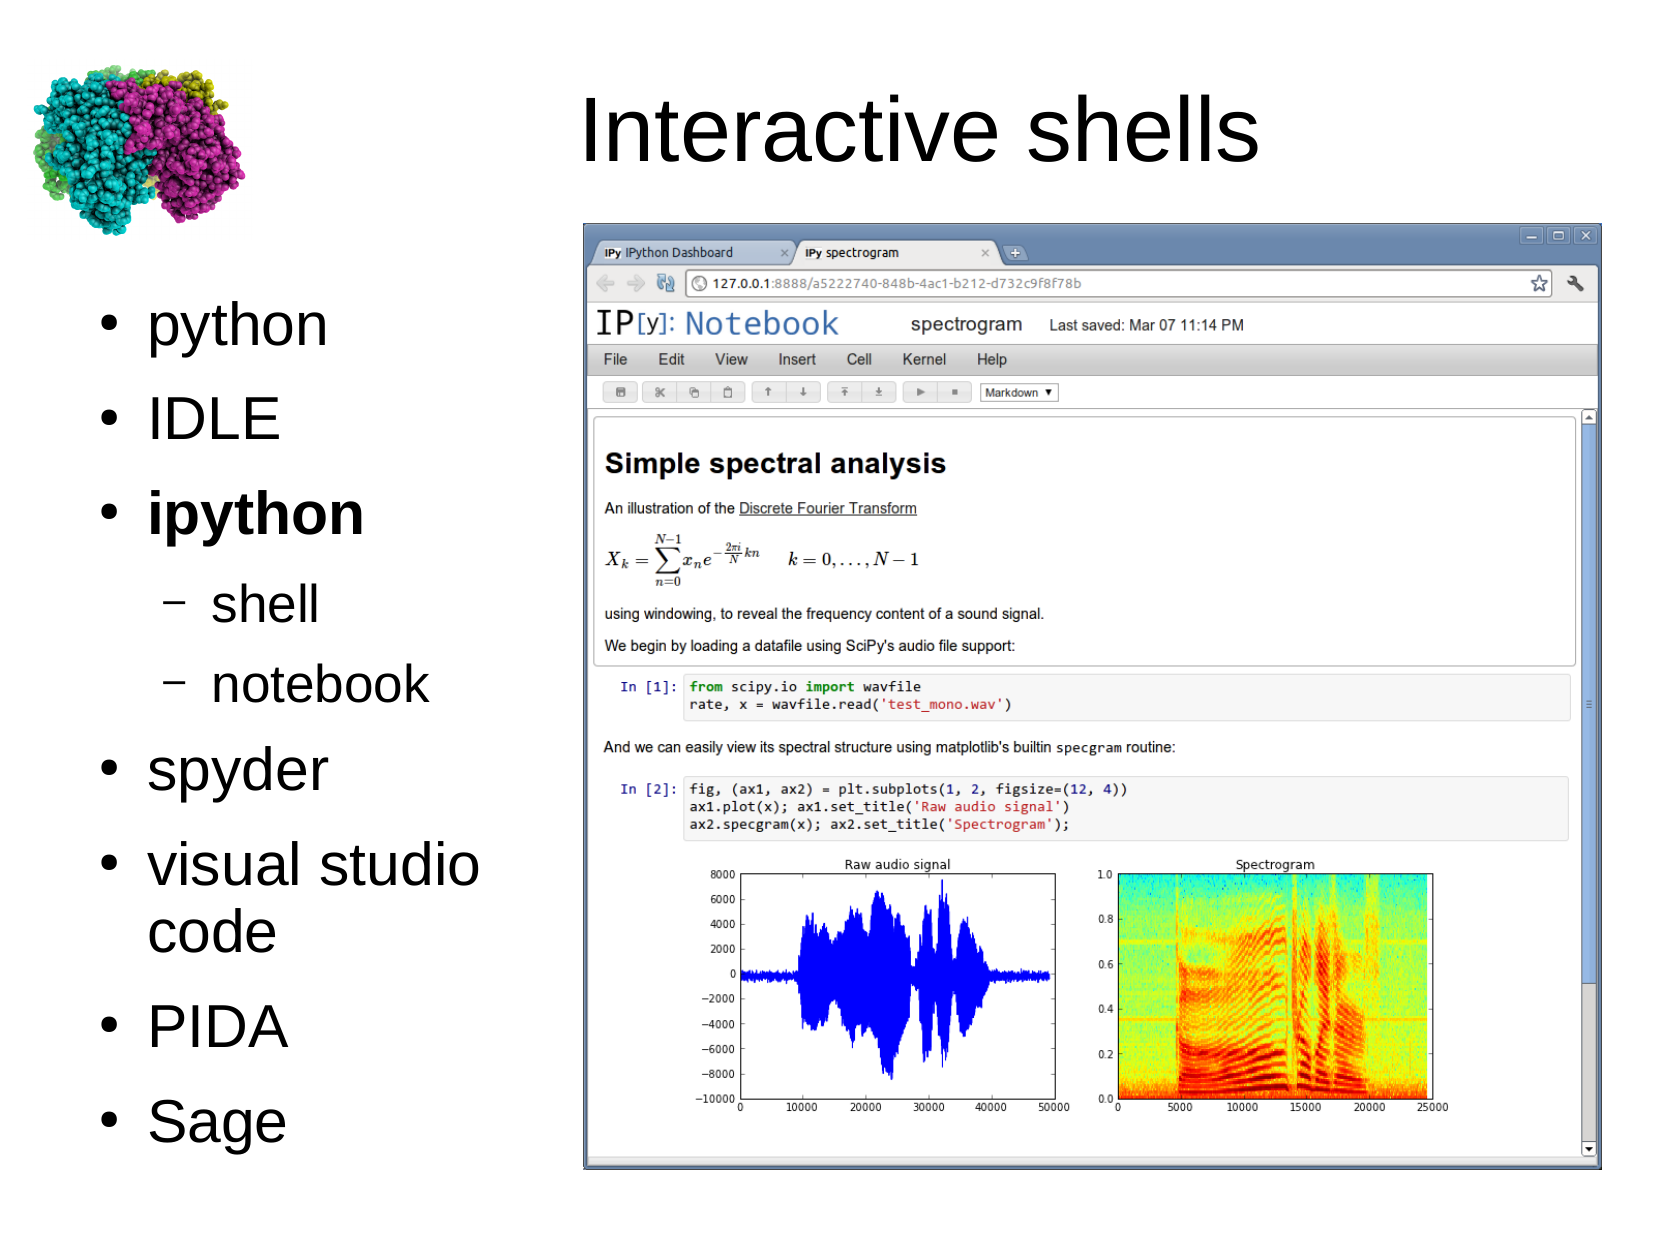

# Interactive shells
python
IDLE
ipython
shell
notebook
spyder
visual studio code
PIDA
Sage